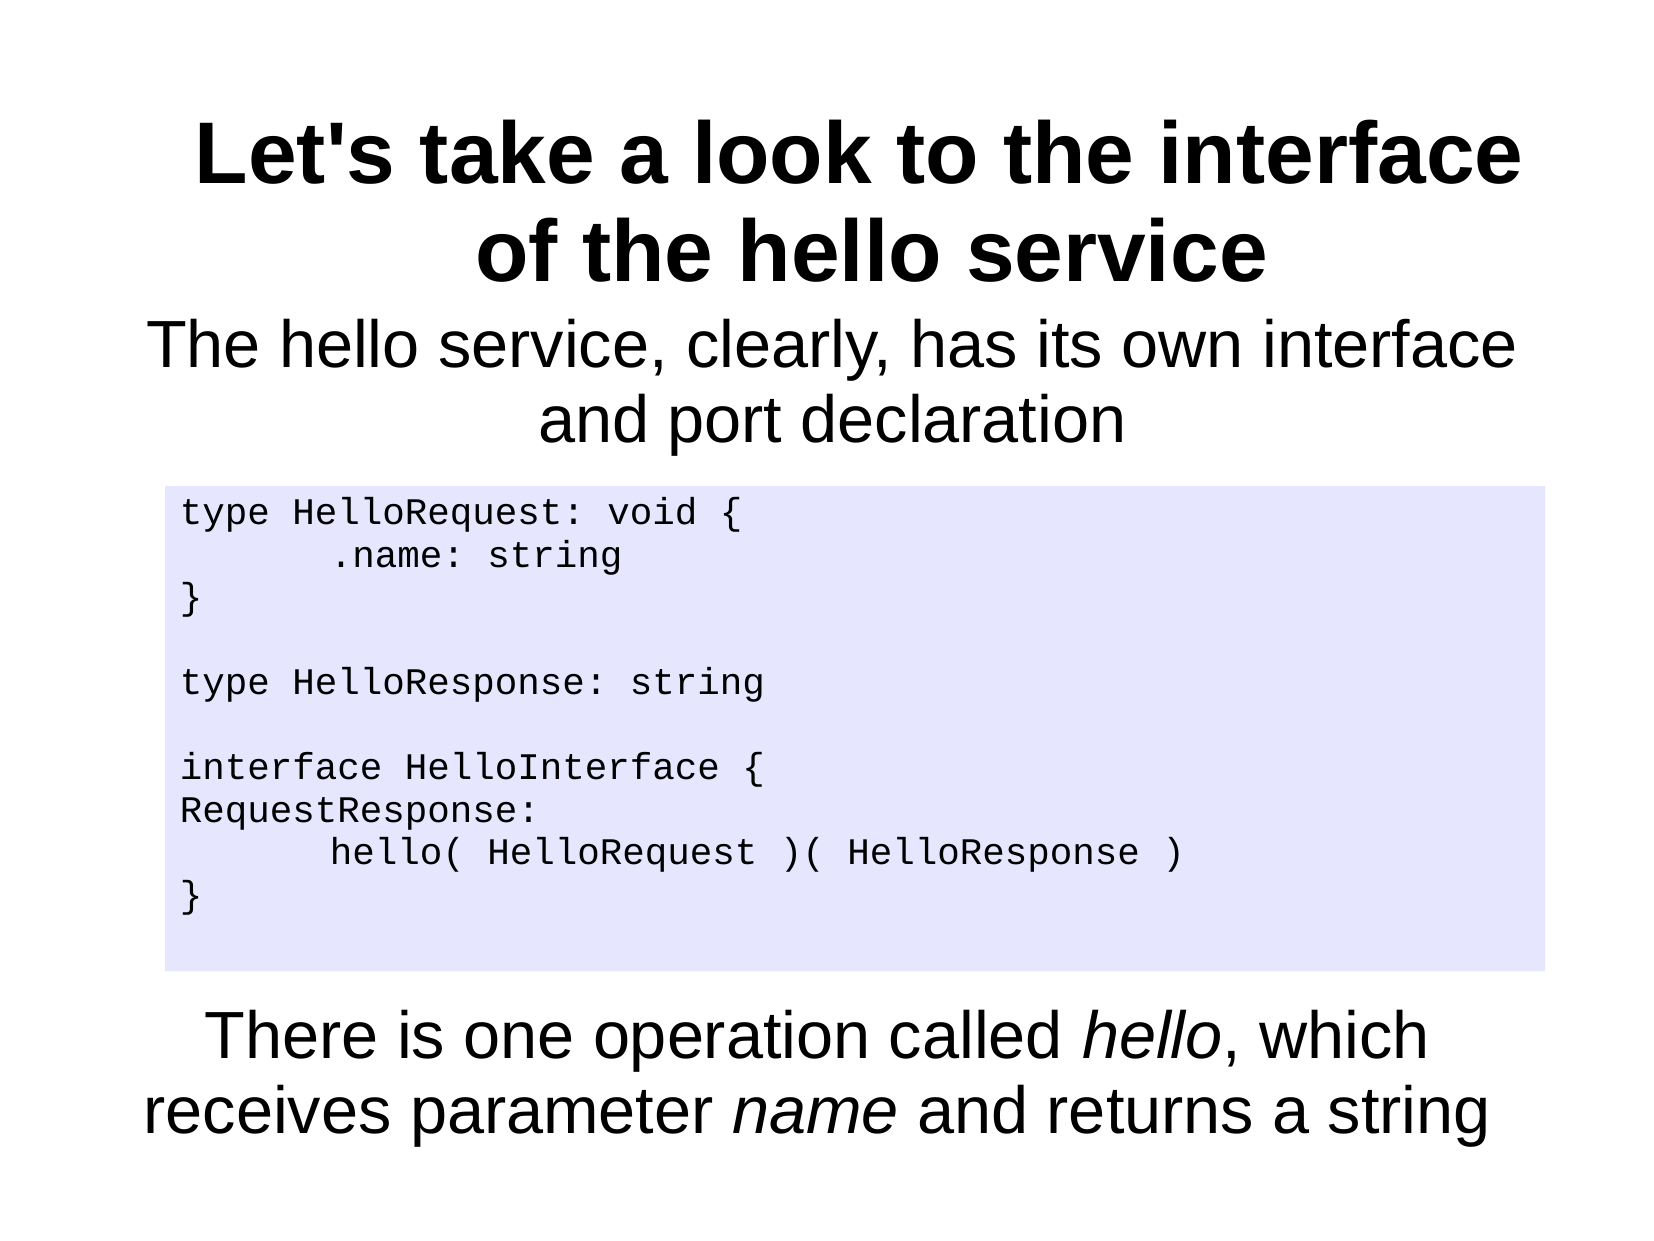

Let's take a look to the interface
 of the hello service
The hello service, clearly, has its own interface and port declaration
type HelloRequest: void {
		.name: string
}
type HelloResponse: string
interface HelloInterface {
RequestResponse:
		hello( HelloRequest )( HelloResponse )
}
There is one operation called hello, which receives parameter name and returns a string